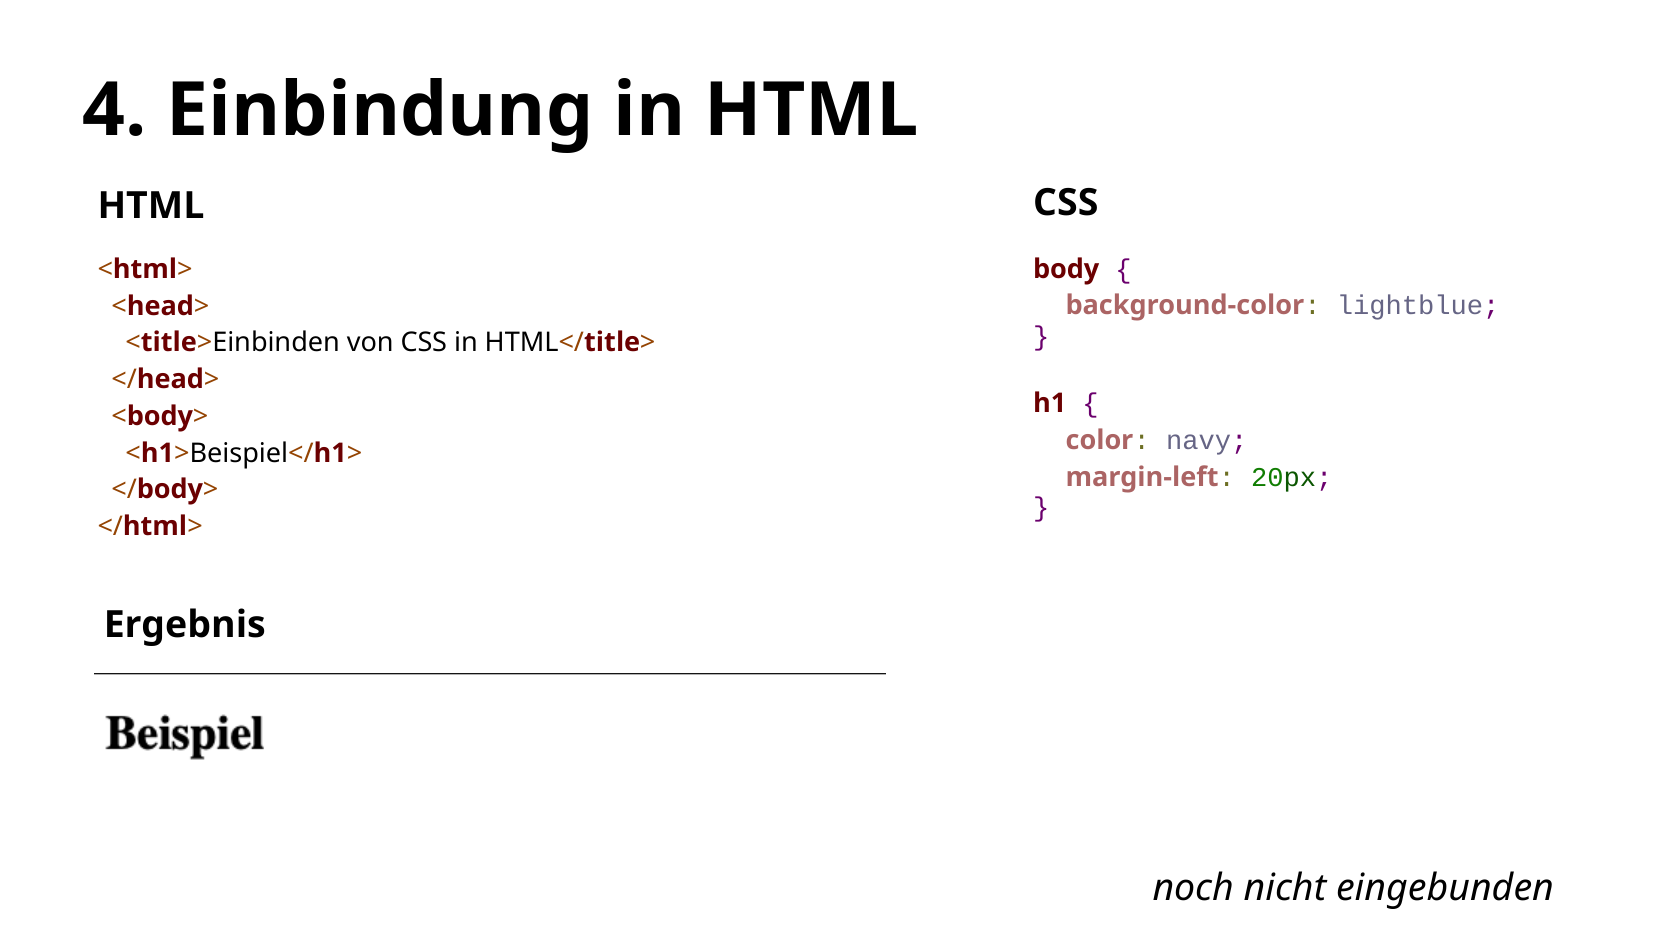

# 4. Einbindung in HTML
CSS
HTML
body {
 background-color: lightblue;
}
h1 {
 color: navy;
 margin-left: 20px;
}
<html>
 <head>
 <title>Einbinden von CSS in HTML</title>
 </head>
 <body>
 <h1>Beispiel</h1>
 </body>
</html>
Ergebnis
noch nicht eingebunden